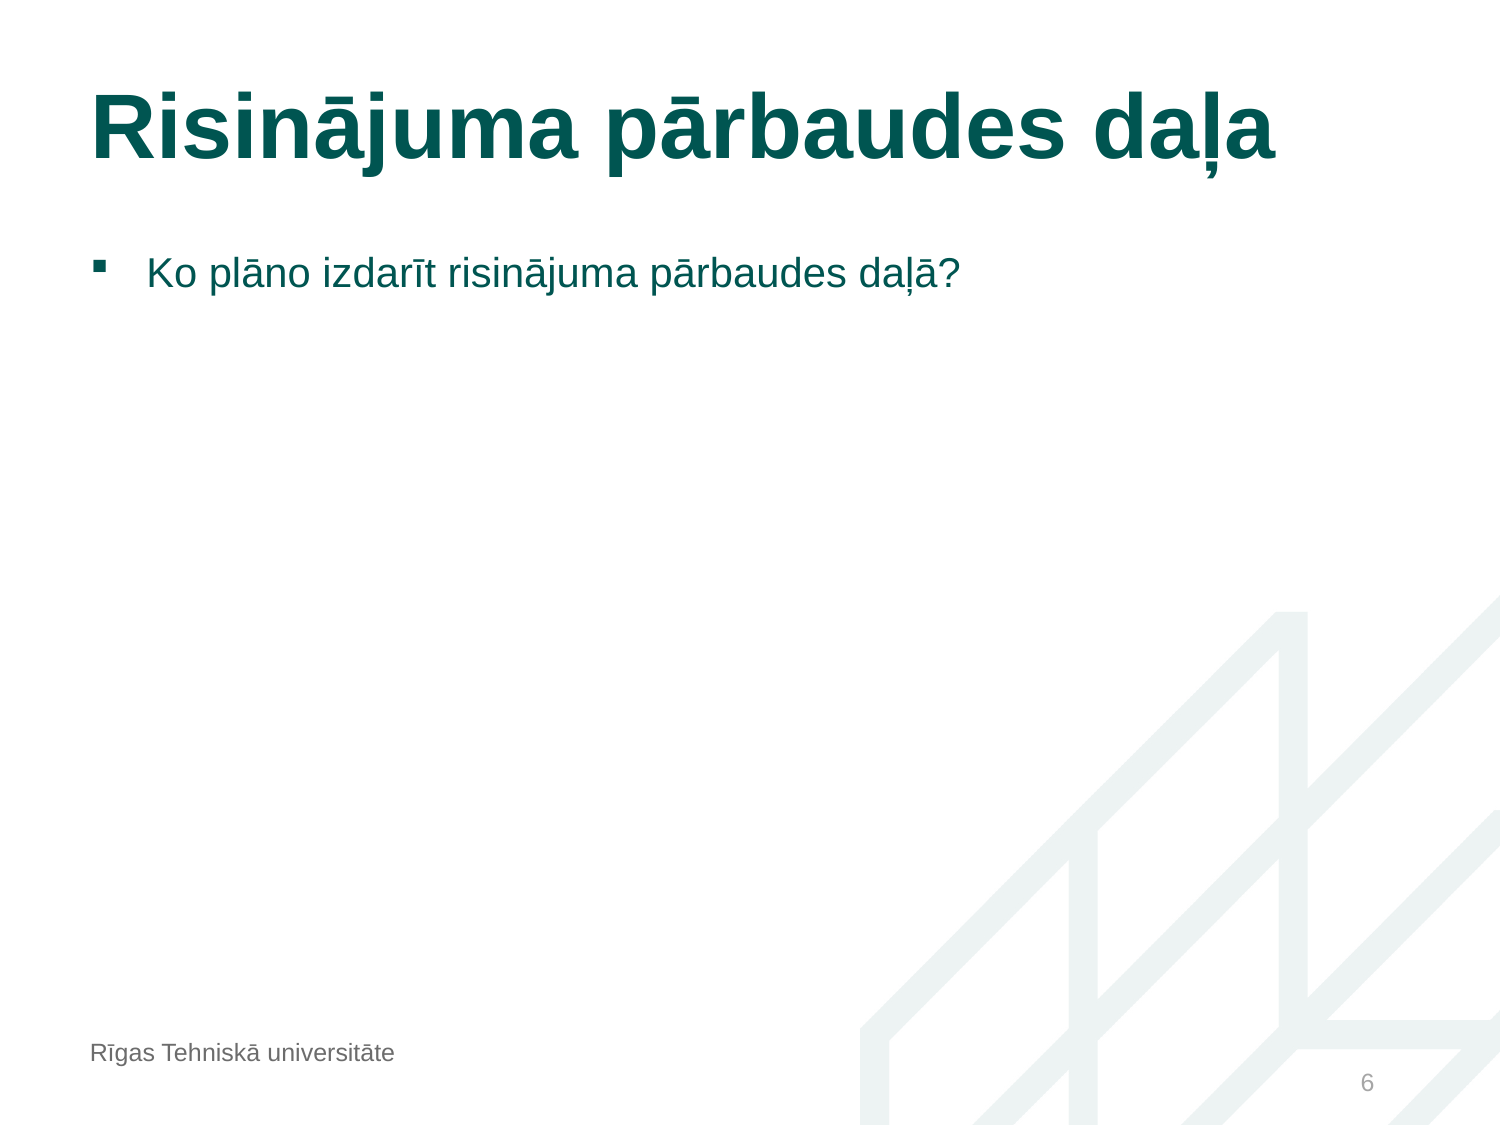

Risinājuma pārbaudes daļa
# Ko plāno izdarīt risinājuma pārbaudes daļā?
Rīgas Tehniskā universitāte